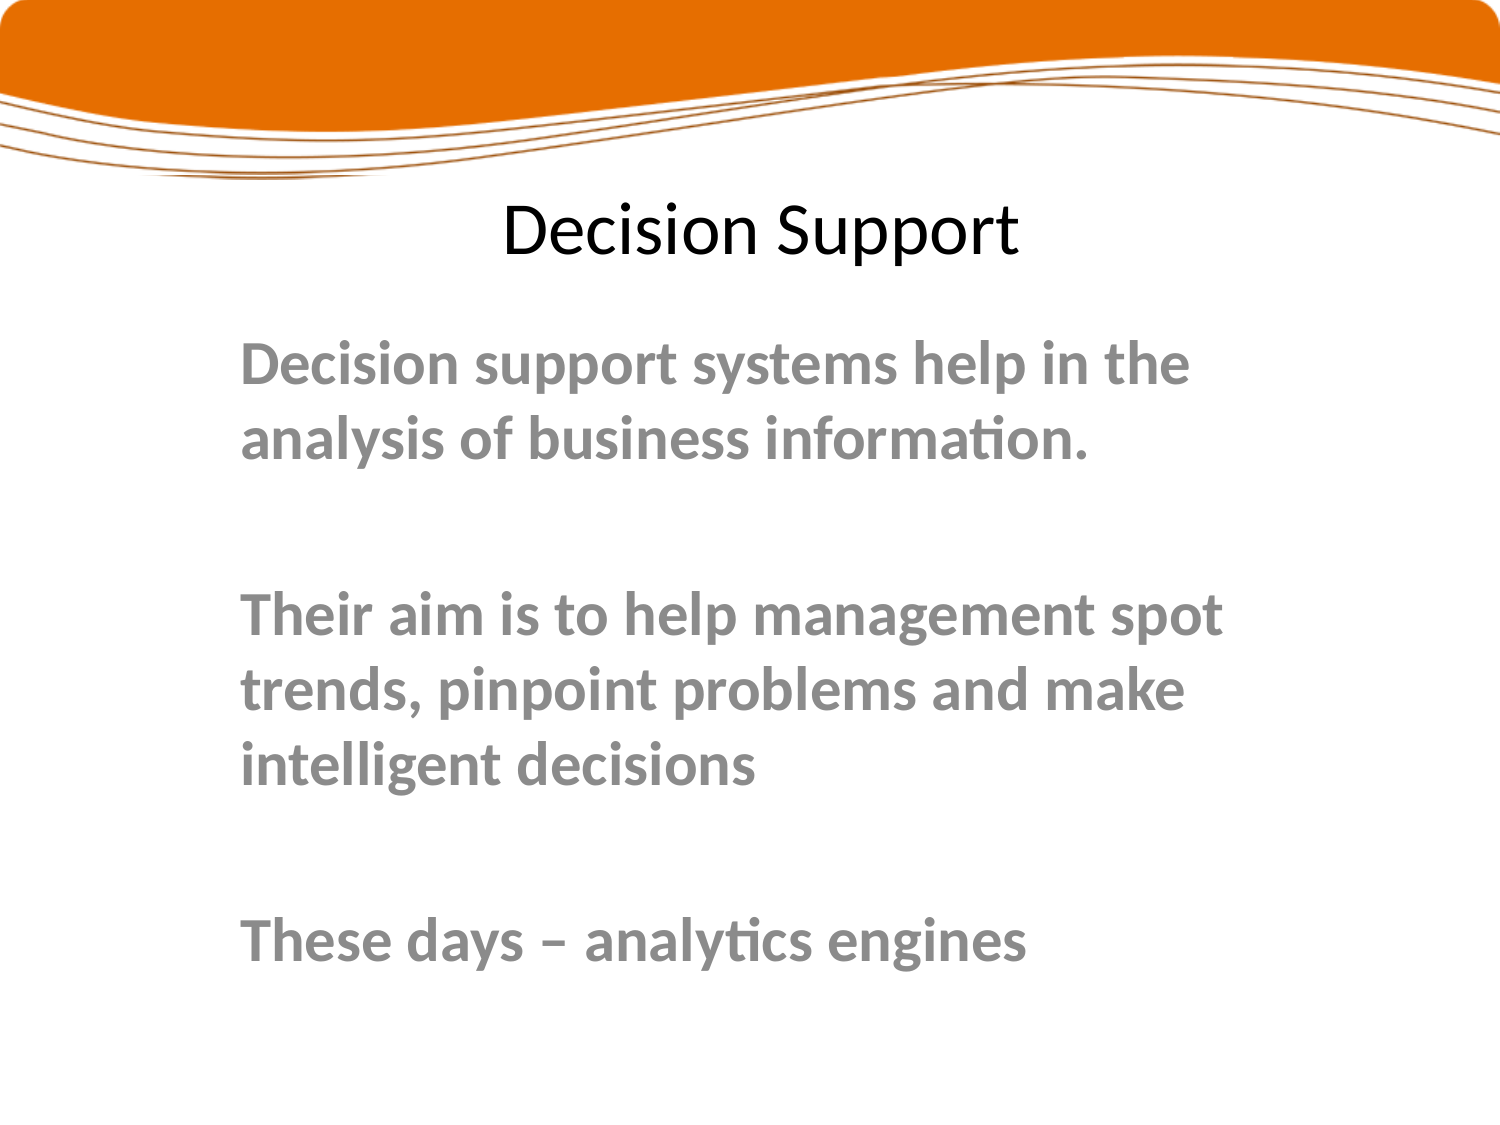

Decision Support
# Decision support systems help in the analysis of business information.
Their aim is to help management spot trends, pinpoint problems and make intelligent decisions
These days – analytics engines